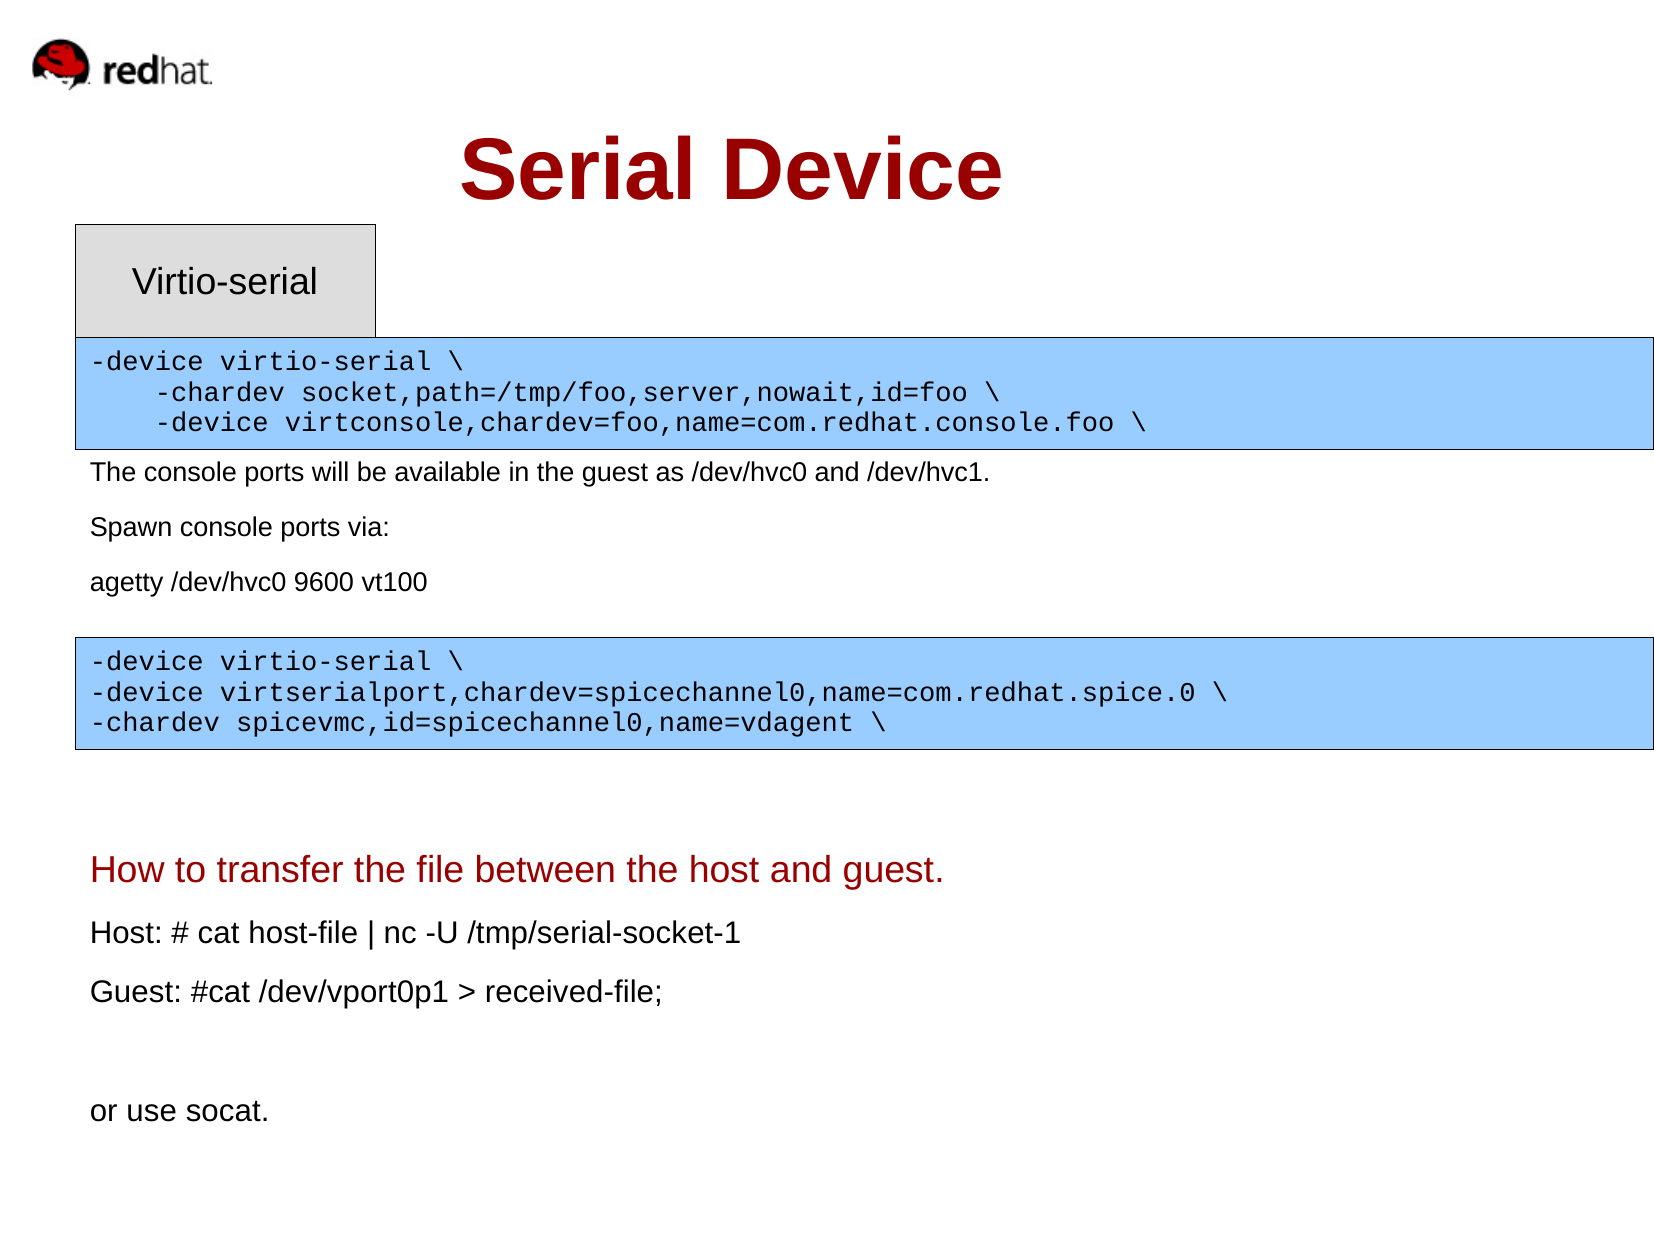

Serial Device
Virtio-serial
-device virtio-serial \
 -chardev socket,path=/tmp/foo,server,nowait,id=foo \
 -device virtconsole,chardev=foo,name=com.redhat.console.foo \
The console ports will be available in the guest as /dev/hvc0 and /dev/hvc1.
Spawn console ports via:
agetty /dev/hvc0 9600 vt100
-device virtio-serial \
-device virtserialport,chardev=spicechannel0,name=com.redhat.spice.0 \
-chardev spicevmc,id=spicechannel0,name=vdagent \
How to transfer the file between the host and guest.
Host: # cat host-file | nc -U /tmp/serial-socket-1
Guest: #cat /dev/vport0p1 > received-file;
or use socat.